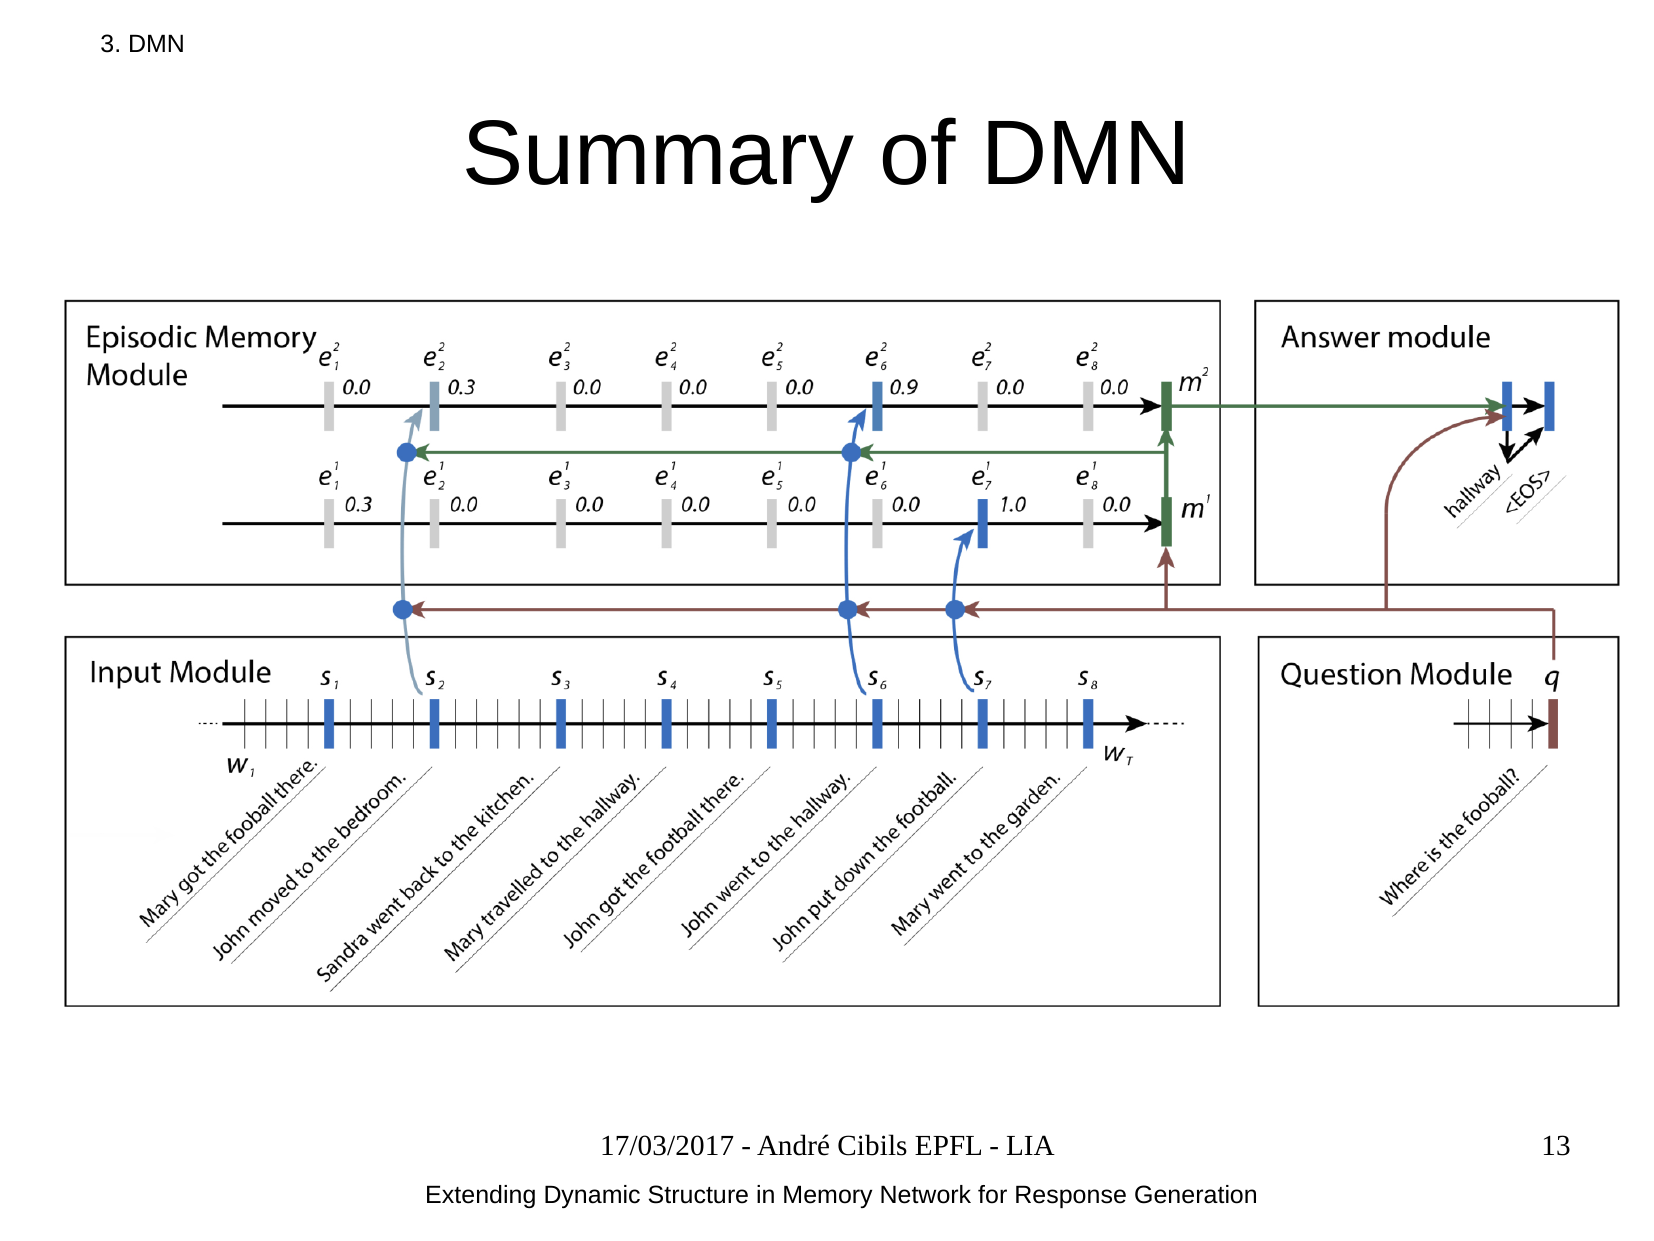

3. DMN
# Summary of DMN
17/03/2017 - André Cibils EPFL - LIA
13
Extending Dynamic Structure in Memory Network for Response Generation